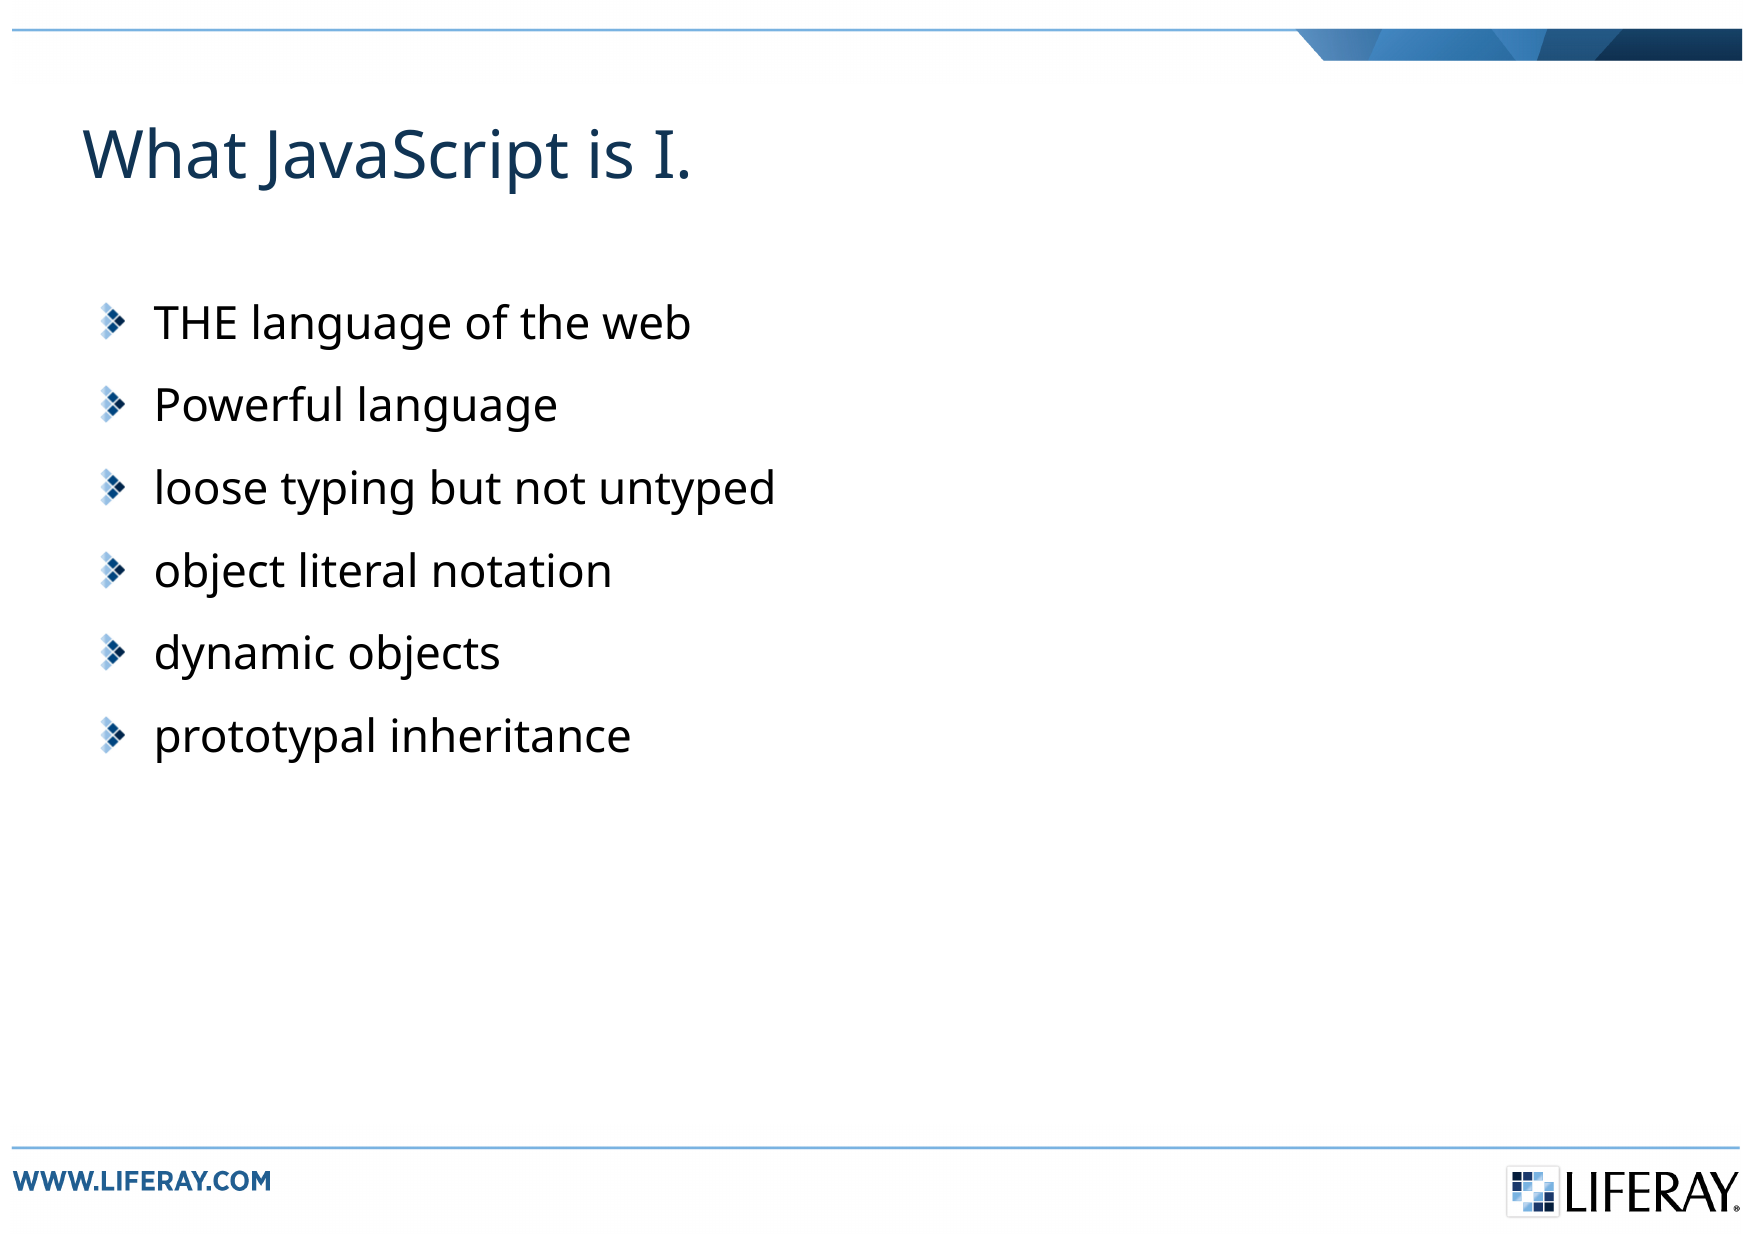

# What JavaScript is I.
THE language of the web
Powerful language
loose typing but not untyped
object literal notation
dynamic objects
prototypal inheritance